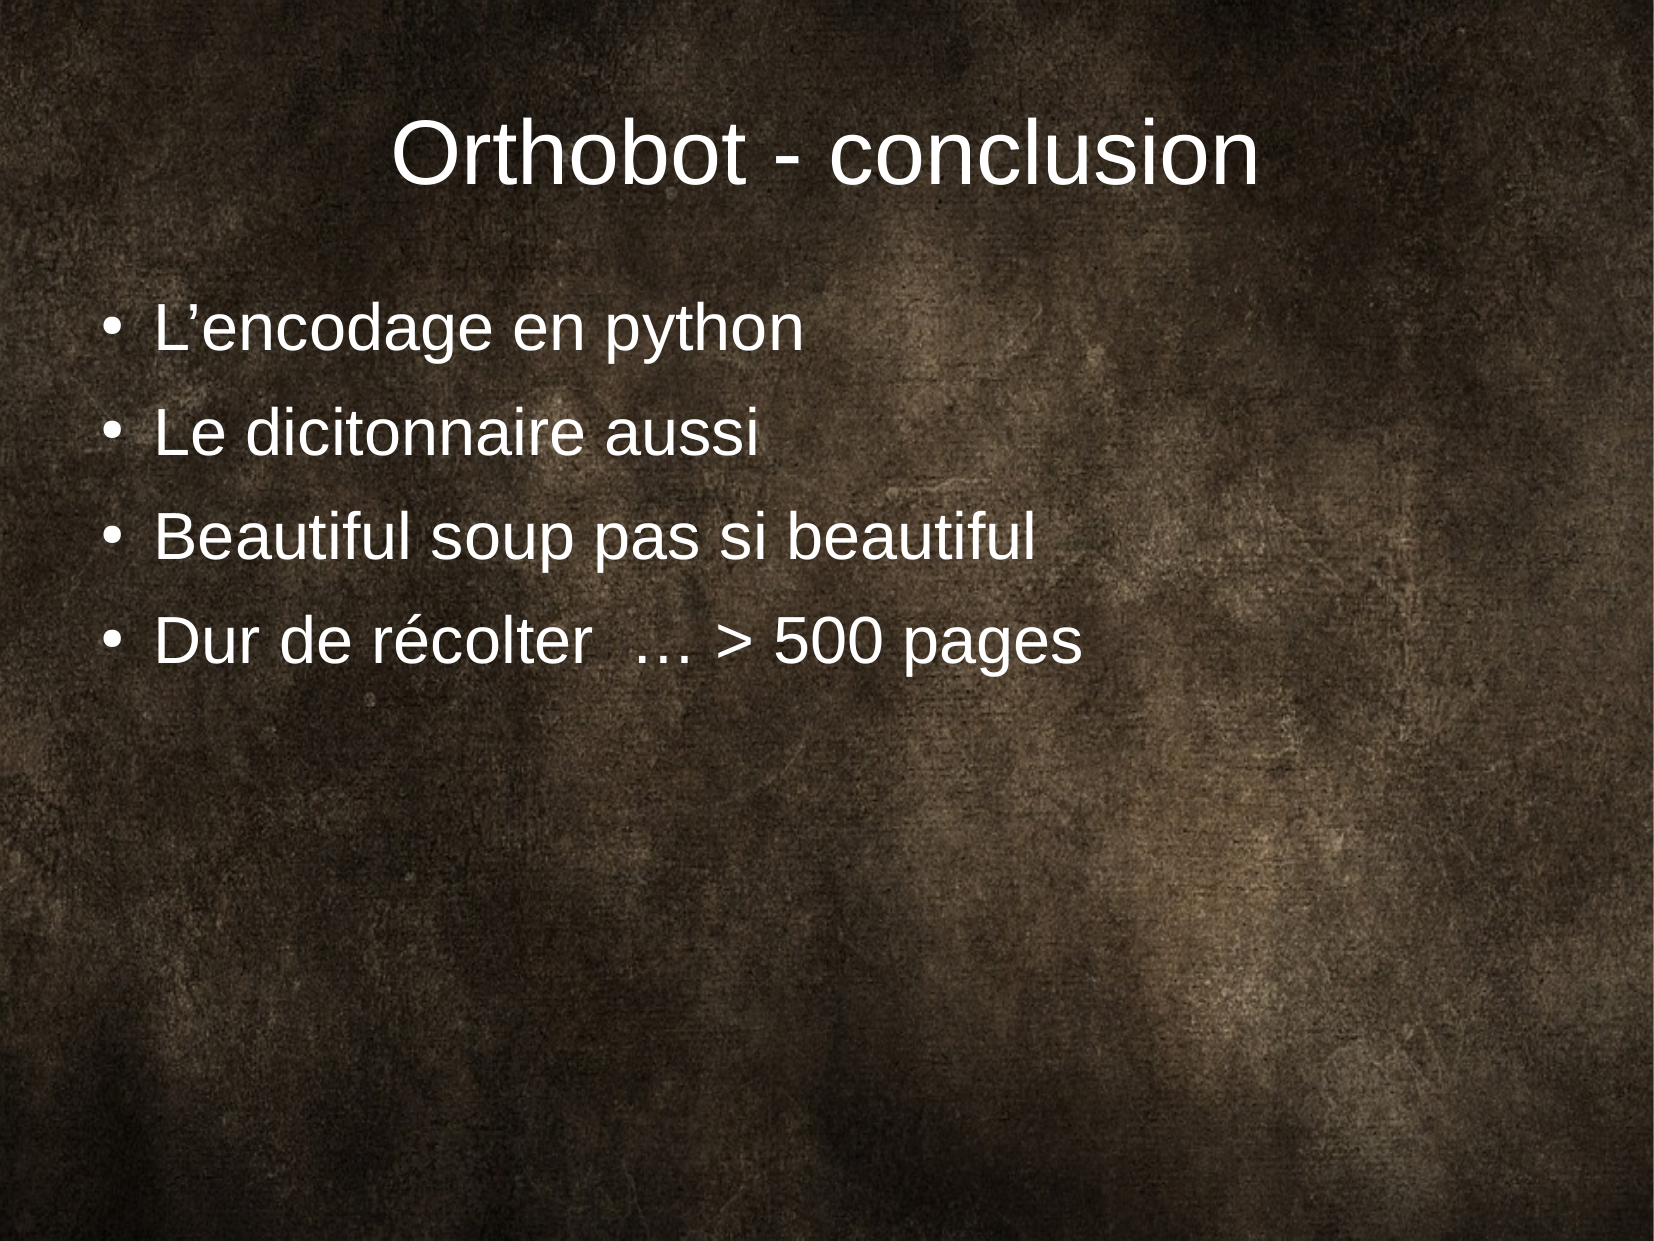

# Orthobot - conclusion
L’encodage en python
Le dicitonnaire aussi
Beautiful soup pas si beautiful
Dur de récolter … > 500 pages